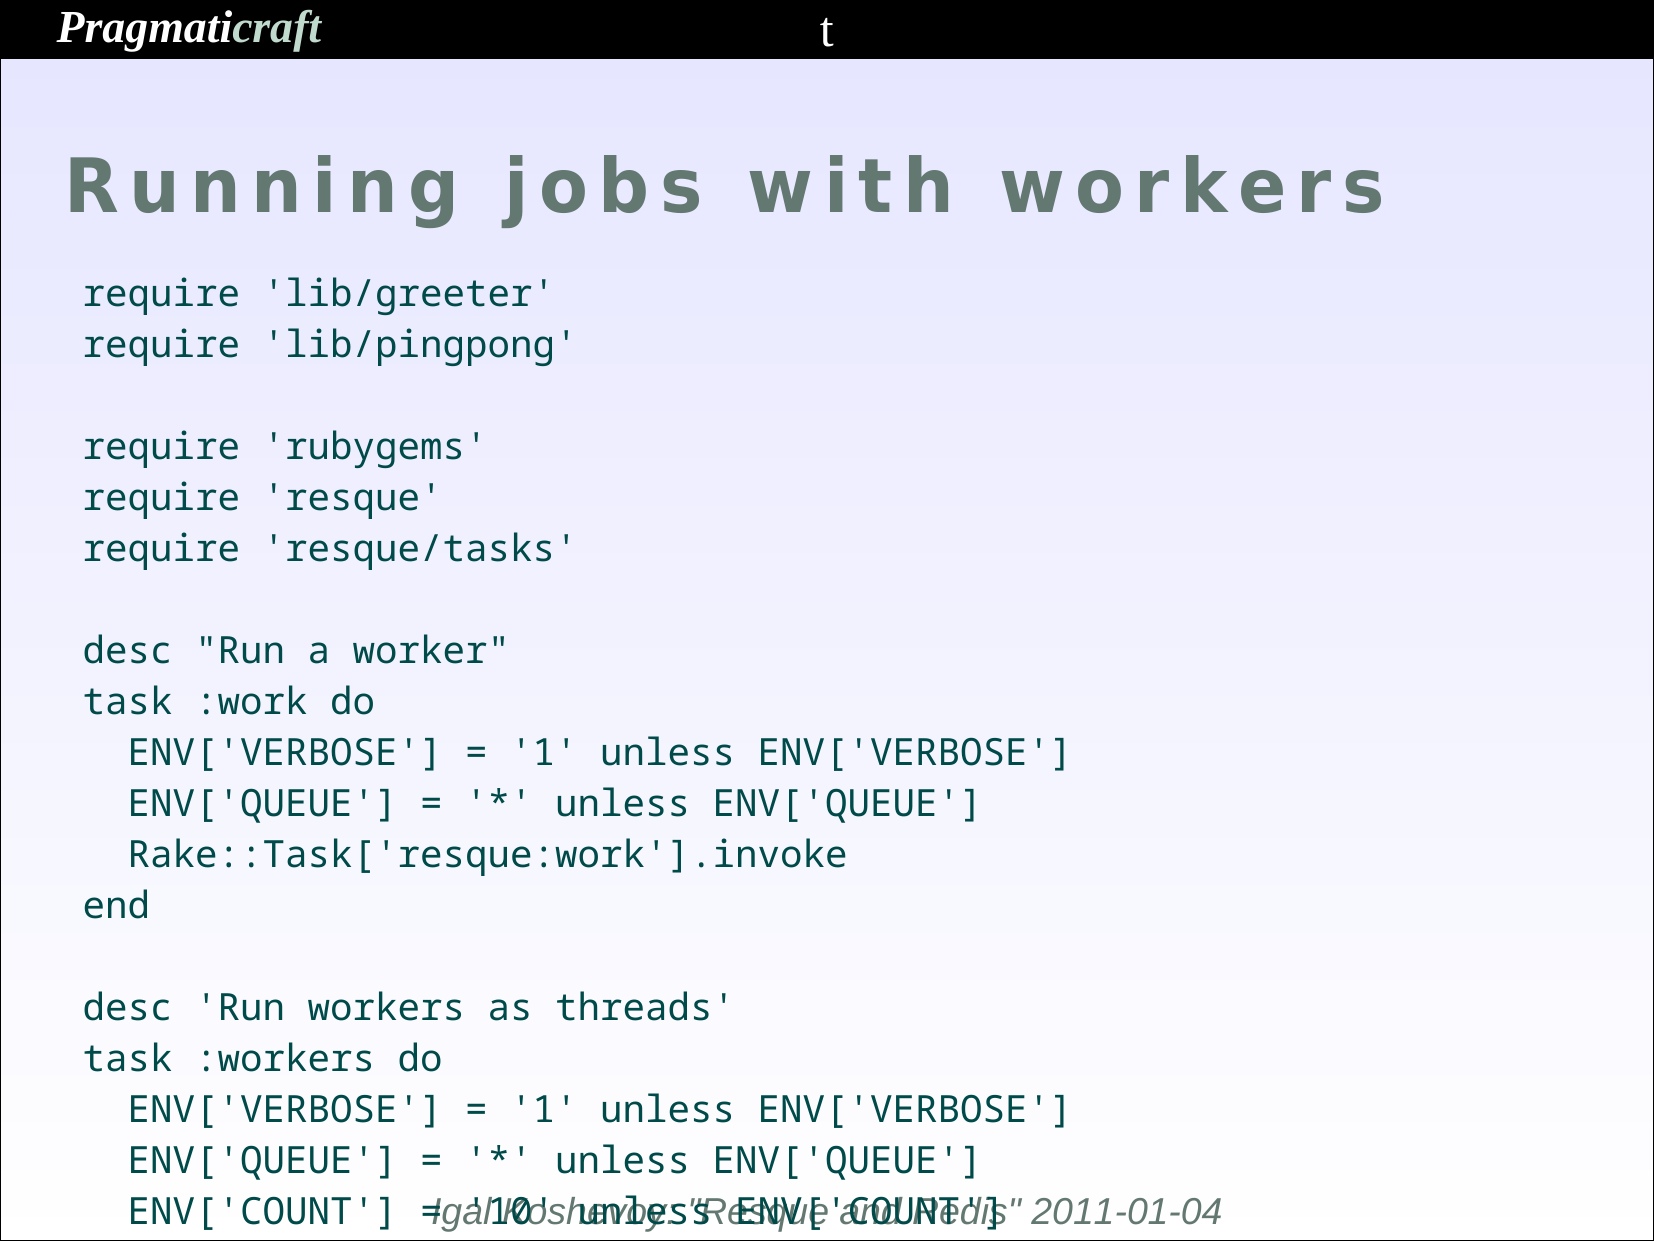

# Running jobs with workers
require 'lib/greeter'
require 'lib/pingpong'
require 'rubygems'
require 'resque'
require 'resque/tasks'
desc "Run a worker"
task :work do
 ENV['VERBOSE'] = '1' unless ENV['VERBOSE']
 ENV['QUEUE'] = '*' unless ENV['QUEUE']
 Rake::Task['resque:work'].invoke
end
desc 'Run workers as threads'
task :workers do
 ENV['VERBOSE'] = '1' unless ENV['VERBOSE']
 ENV['QUEUE'] = '*' unless ENV['QUEUE']
 ENV['COUNT'] = '10' unless ENV['COUNT']
 Rake::Task['resque:workers'].invoke
end